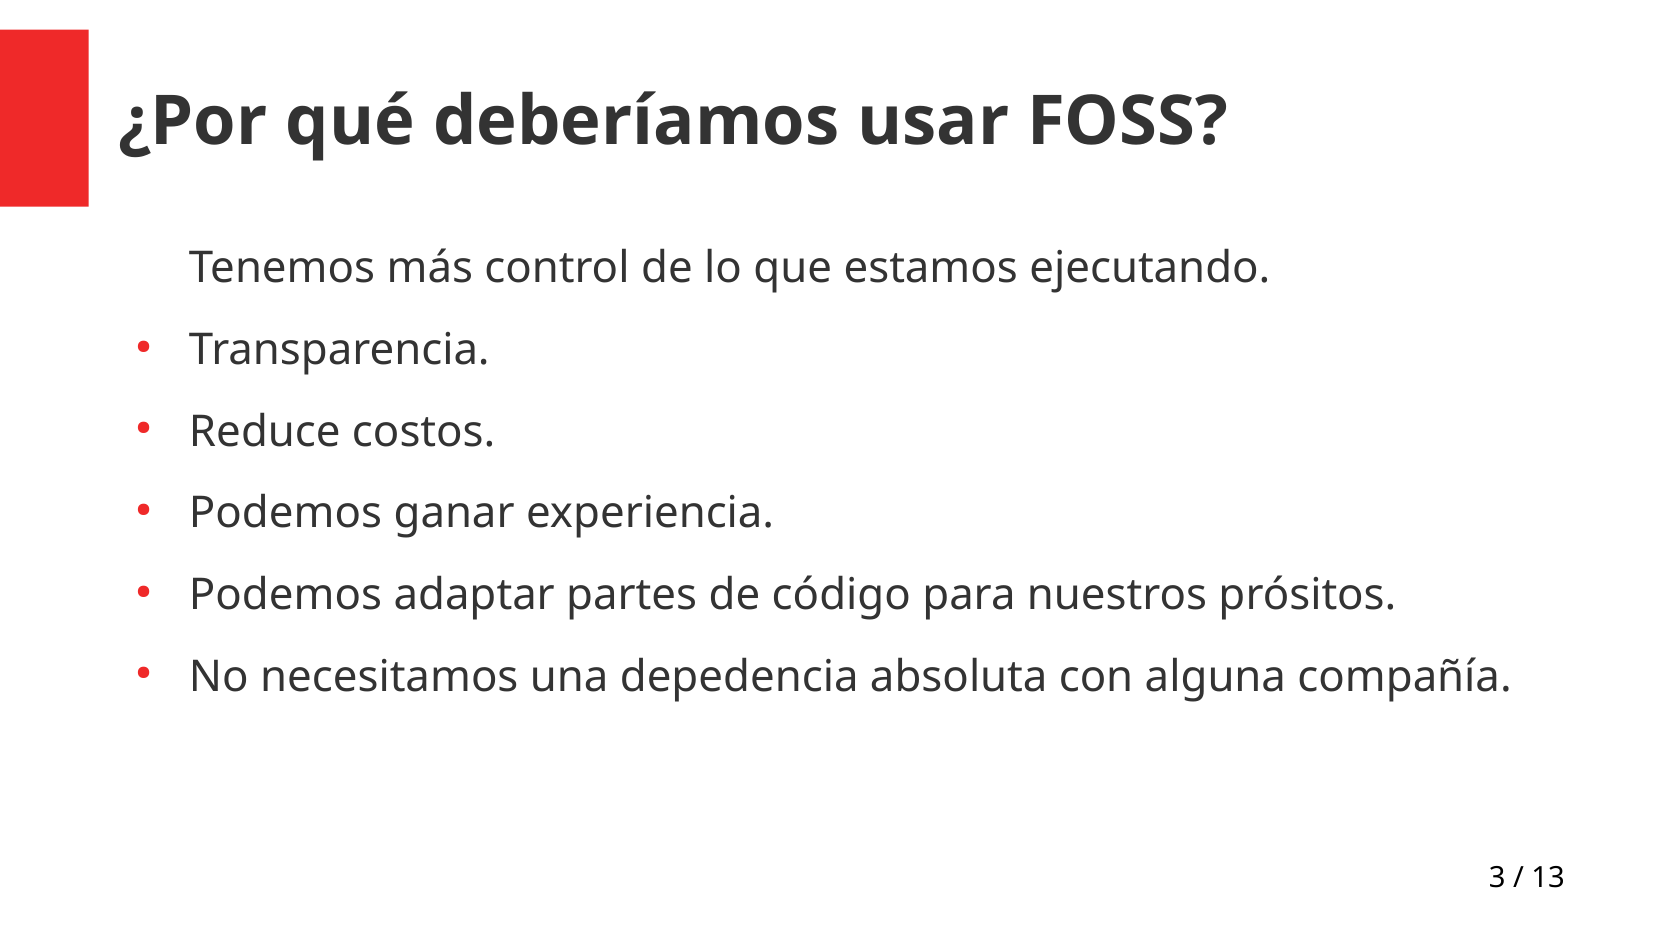

# ¿Por qué deberíamos usar FOSS?
Tenemos más control de lo que estamos ejecutando.
Transparencia.
Reduce costos.
Podemos ganar experiencia.
Podemos adaptar partes de código para nuestros prósitos.
No necesitamos una depedencia absoluta con alguna compañía.
3